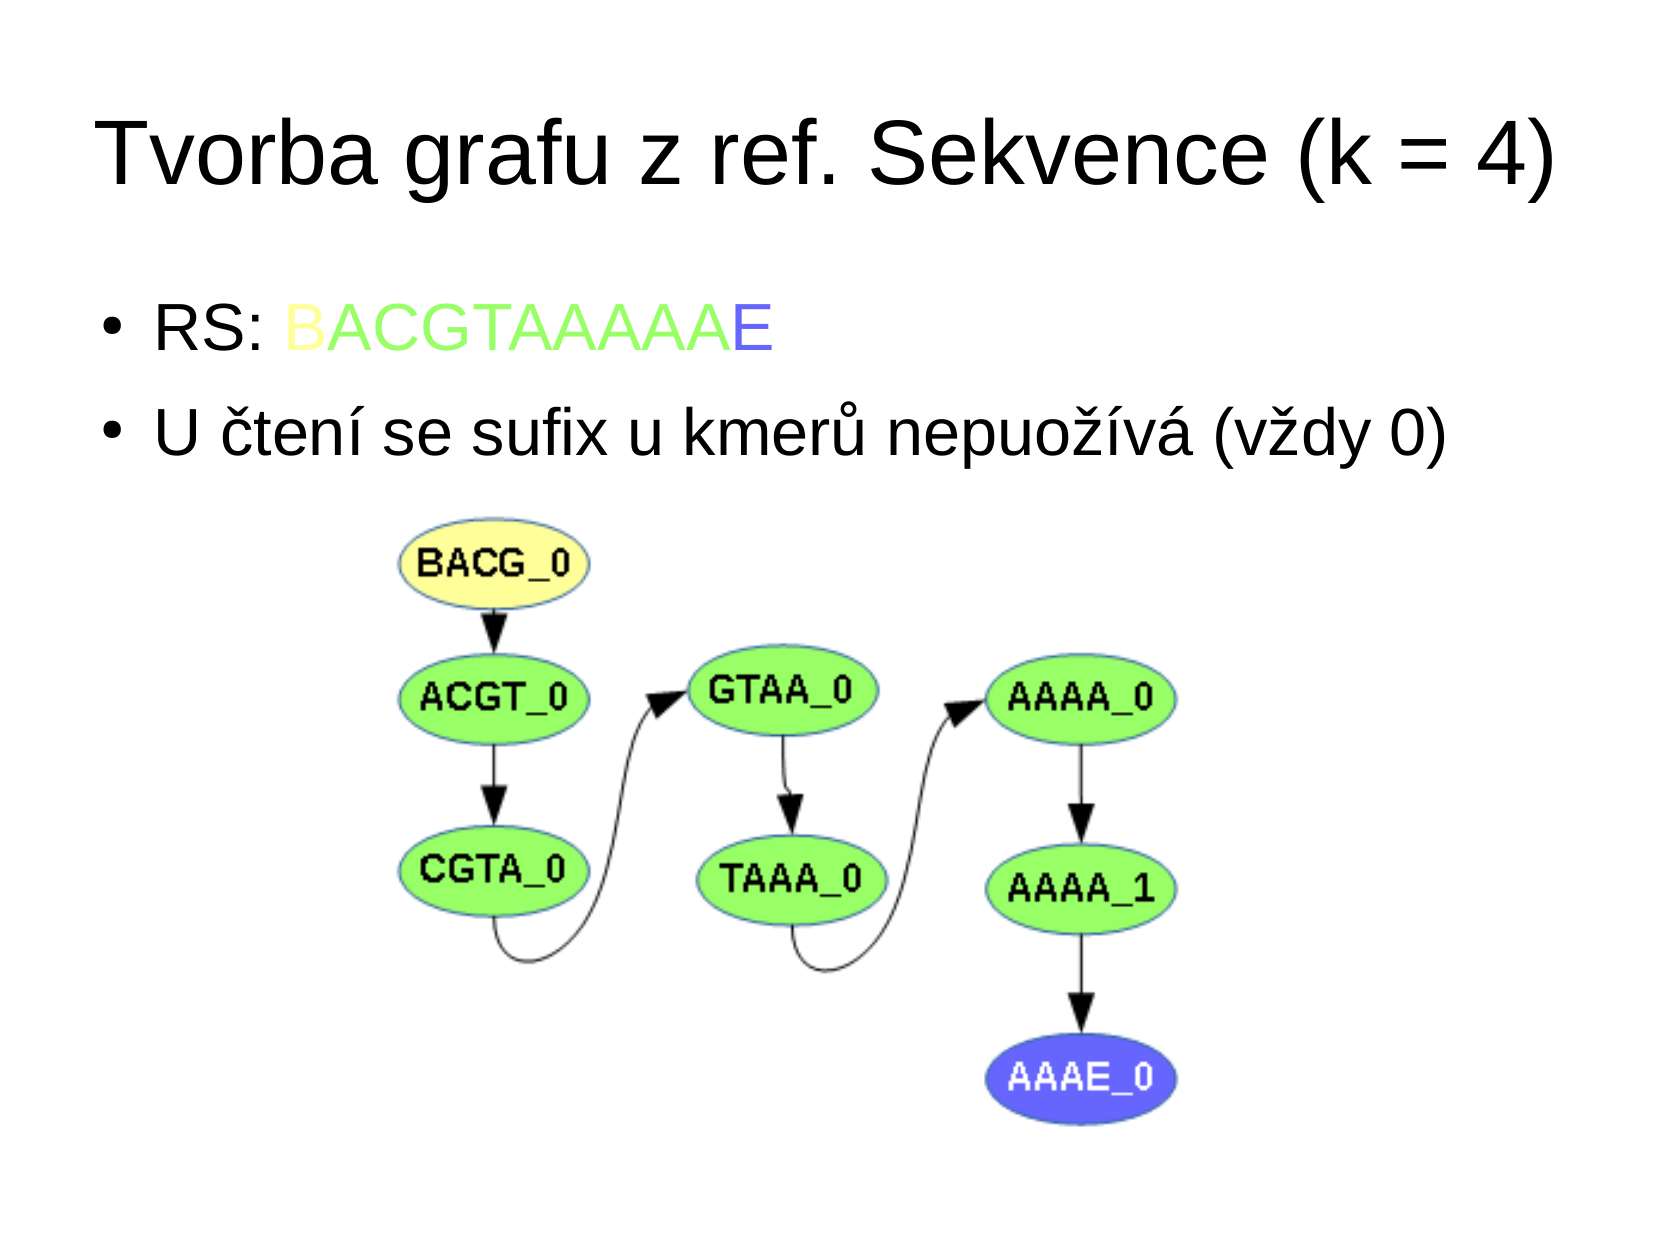

# Tvorba grafu z ref. Sekvence (k = 4)
RS: BACGTAAAAAE
U čtení se sufix u kmerů nepuožívá (vždy 0)